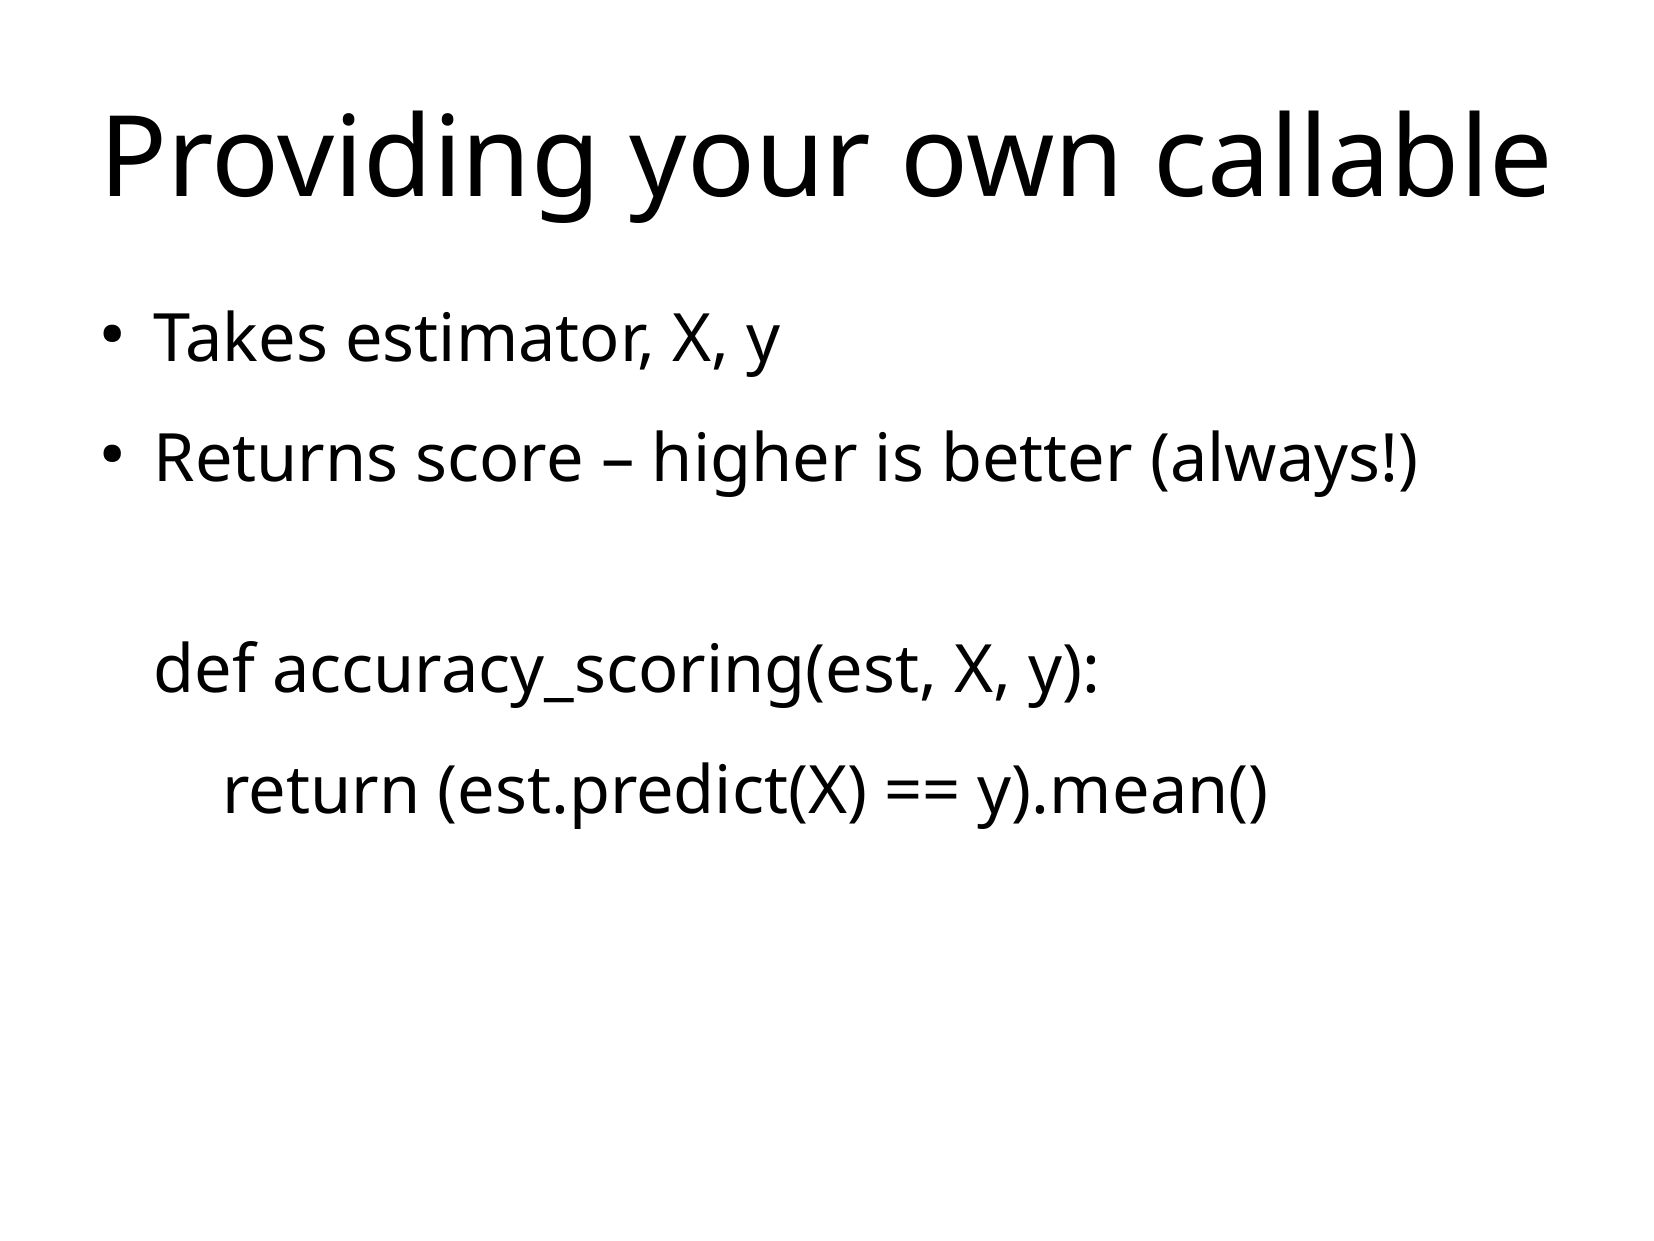

# Providing your own callable
Takes estimator, X, y
Returns score – higher is better (always!)
def accuracy_scoring(est, X, y):
 return (est.predict(X) == y).mean()